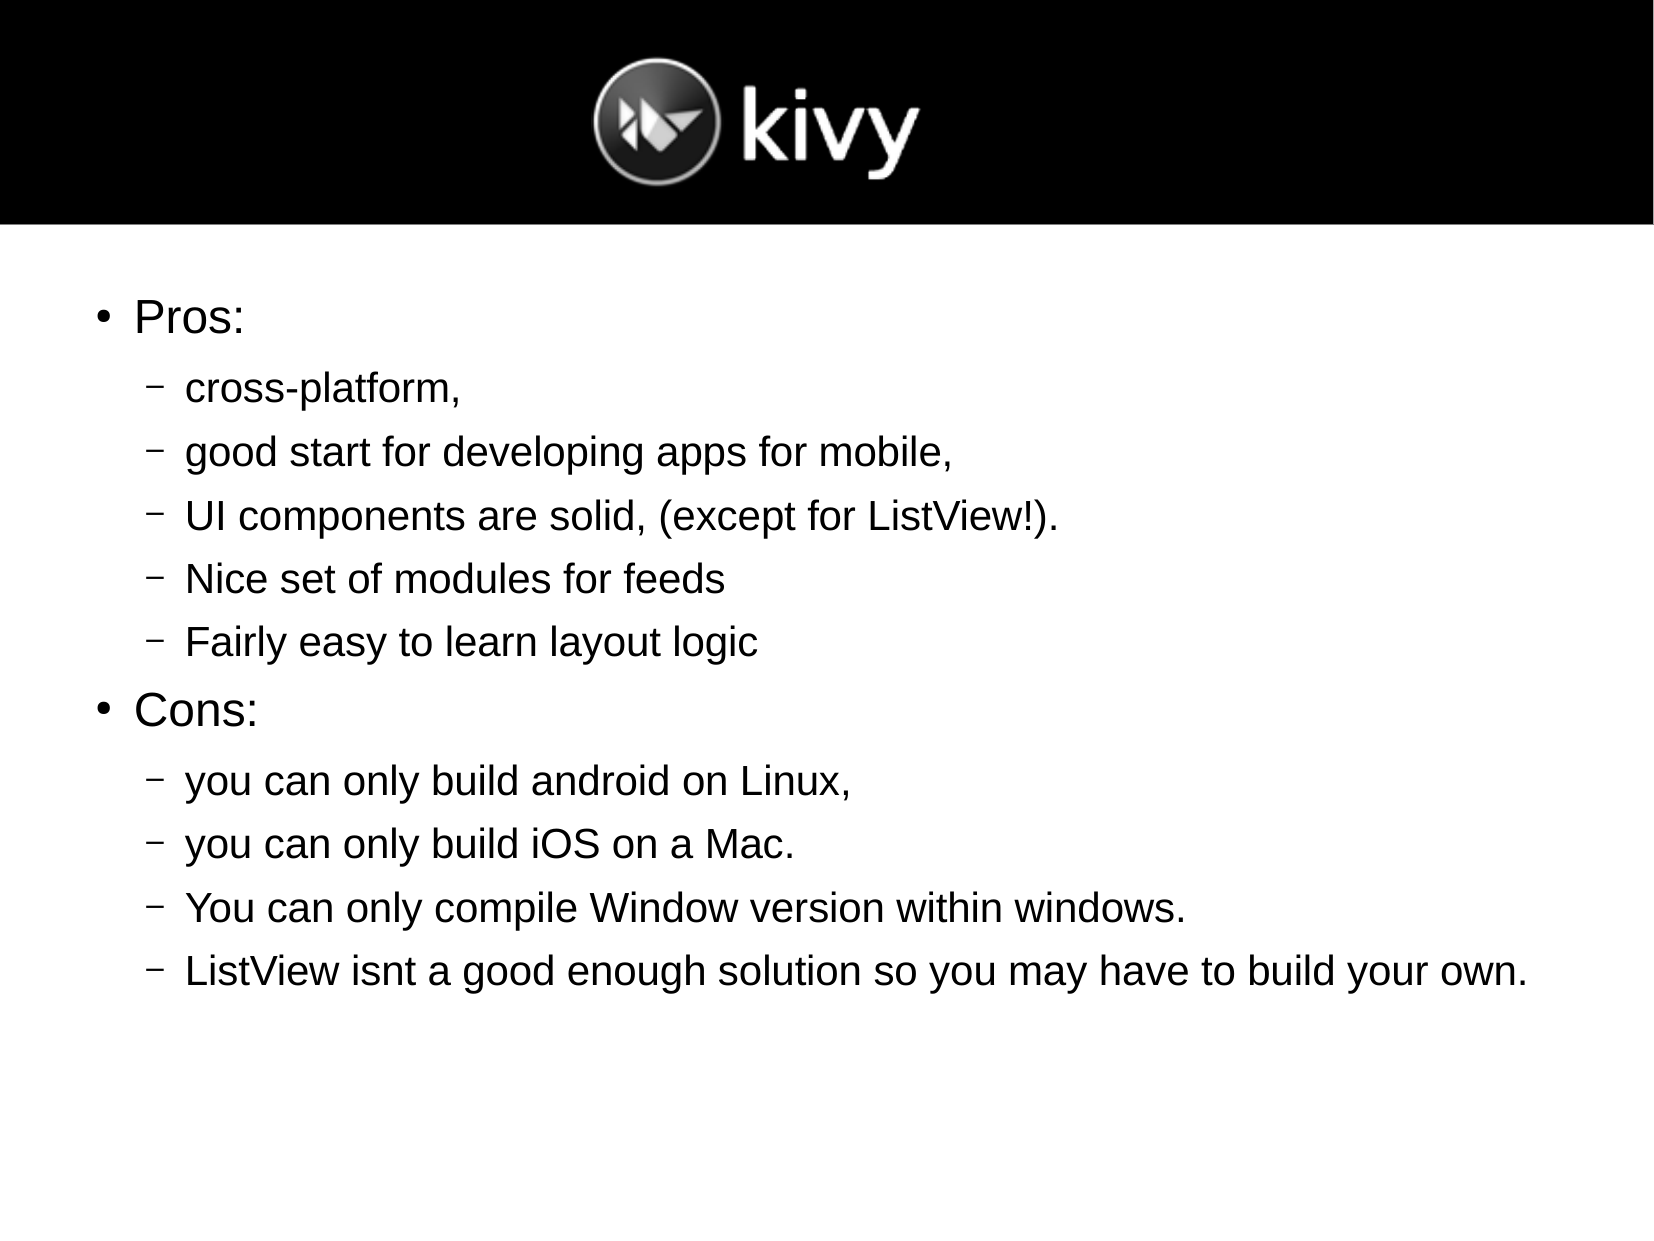

# Pros:
cross-platform,
good start for developing apps for mobile,
UI components are solid, (except for ListView!).
Nice set of modules for feeds
Fairly easy to learn layout logic
Cons:
you can only build android on Linux,
you can only build iOS on a Mac.
You can only compile Window version within windows.
ListView isnt a good enough solution so you may have to build your own.